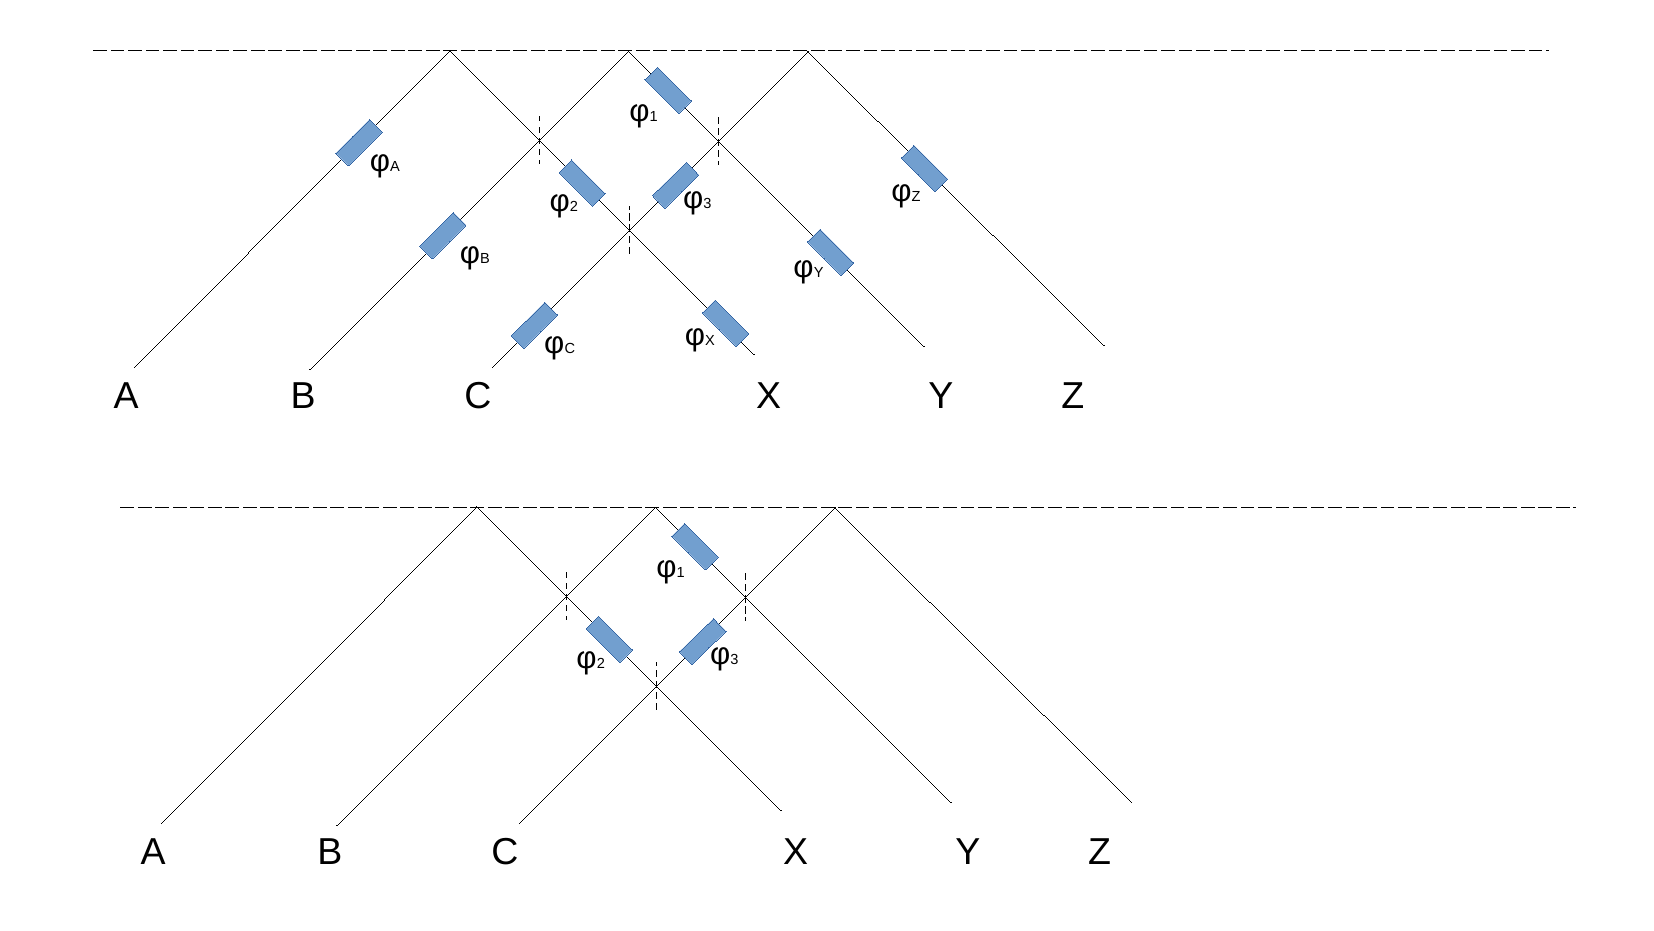

φ1
φA
φZ
φ3
φ2
φB
φY
φX
φC
A
B
C
X
Y
Z
φ1
φ3
φ2
A
B
C
X
Y
Z